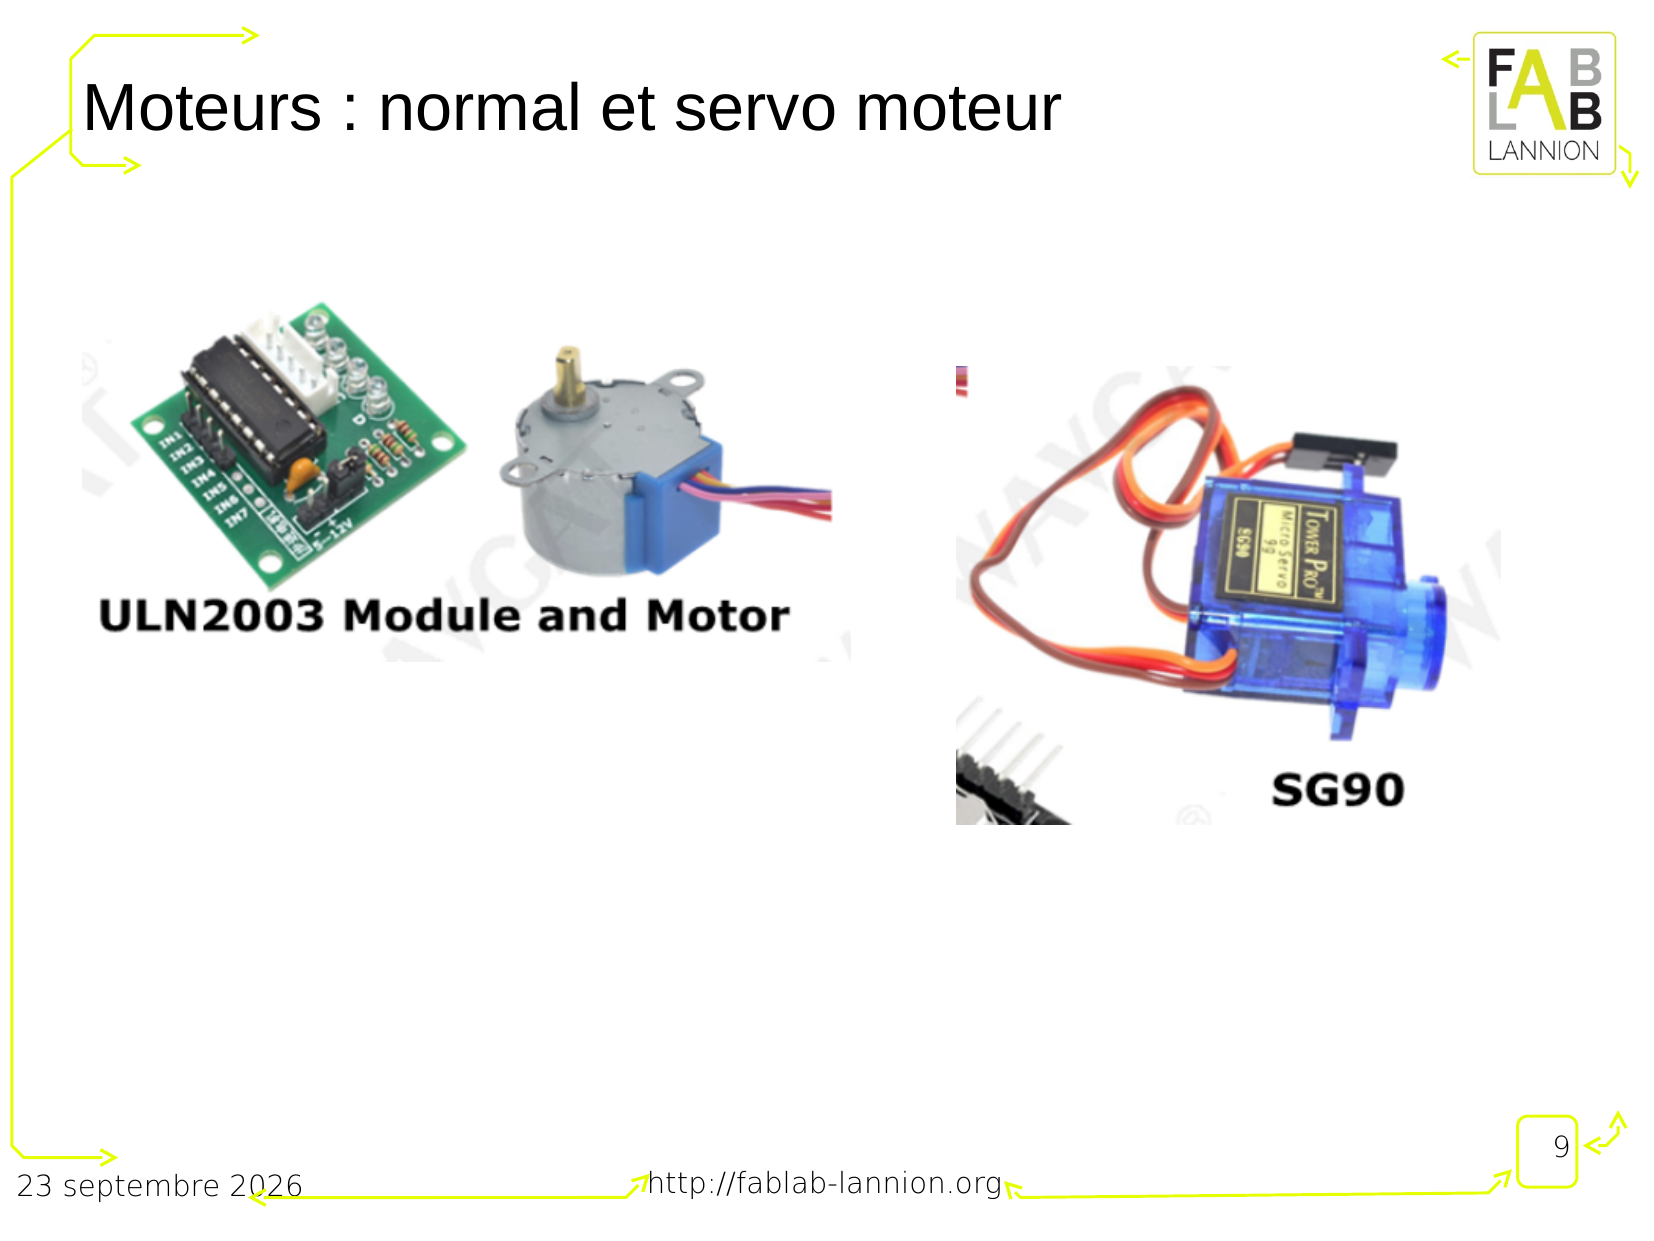

# Moteurs : normal et servo moteur
9